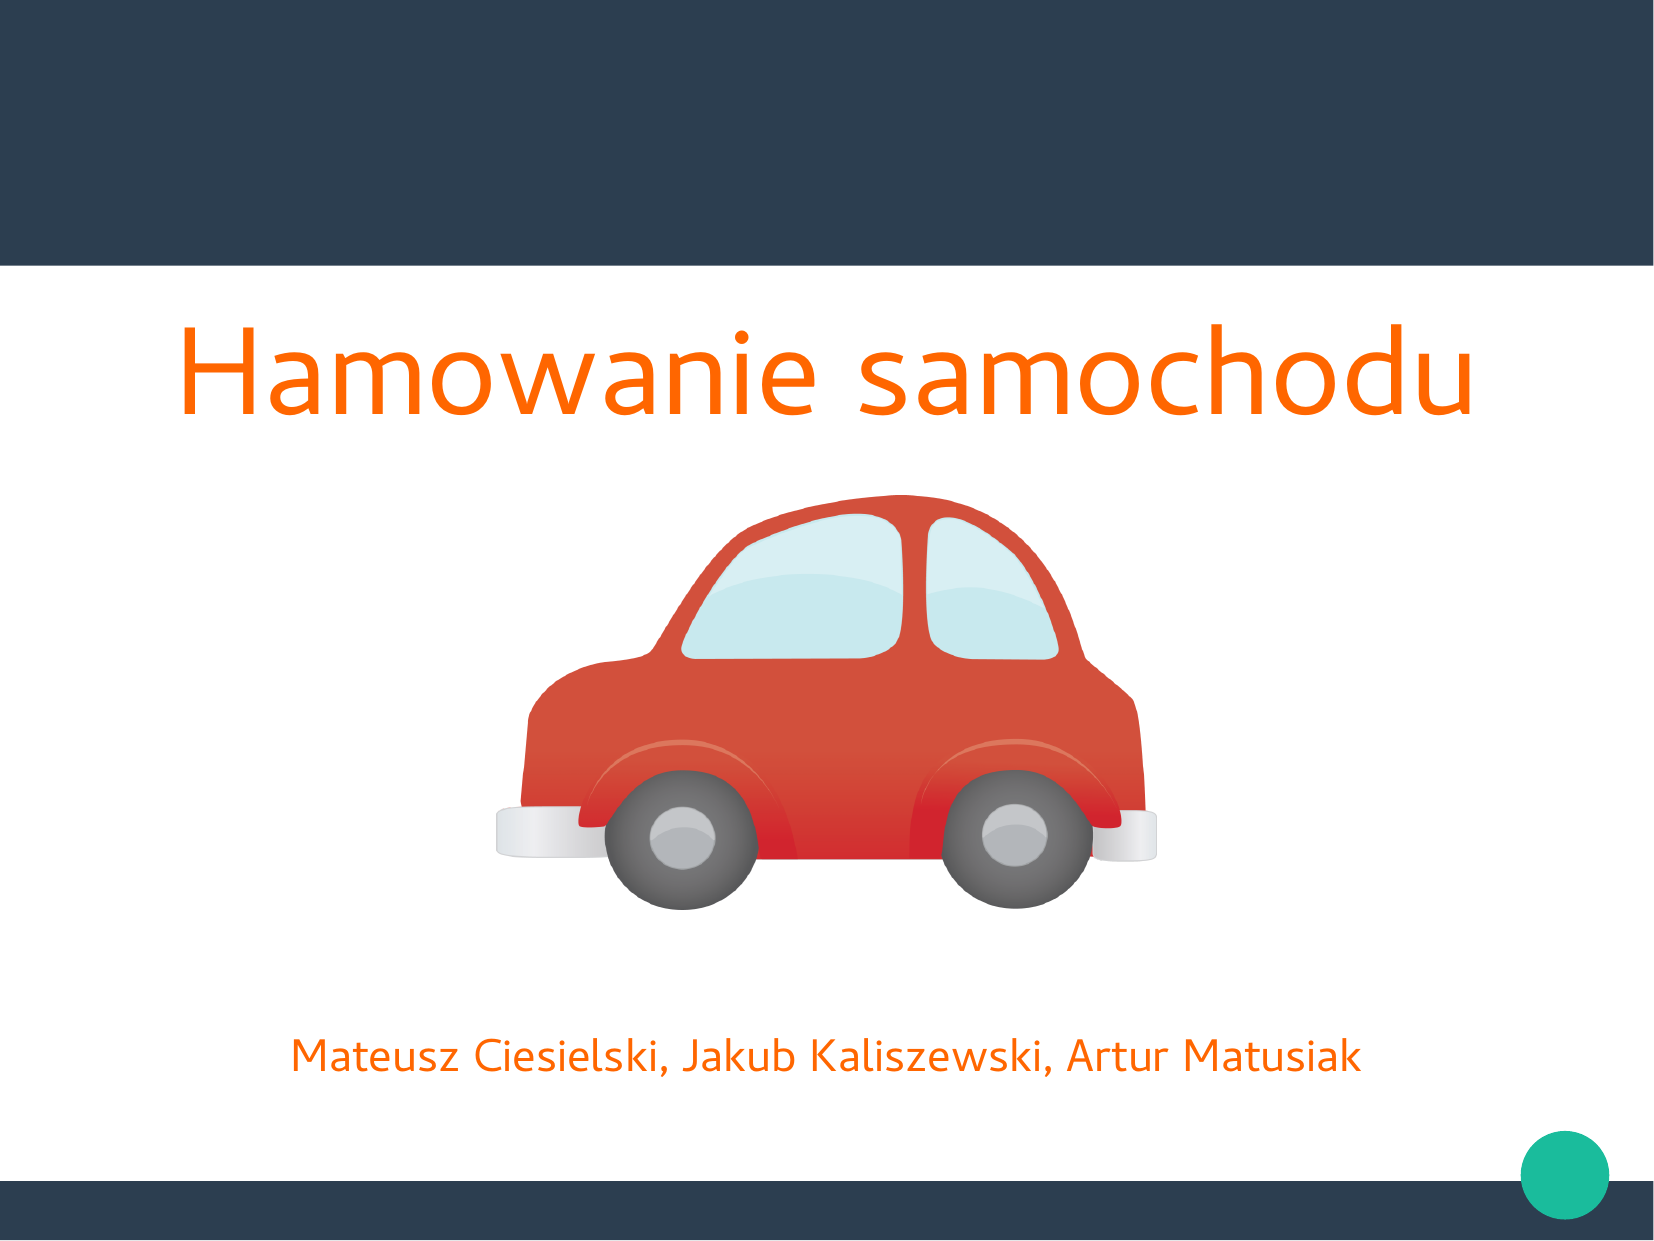

Hamowanie samochodu
Mateusz Ciesielski, Jakub Kaliszewski, Artur Matusiak